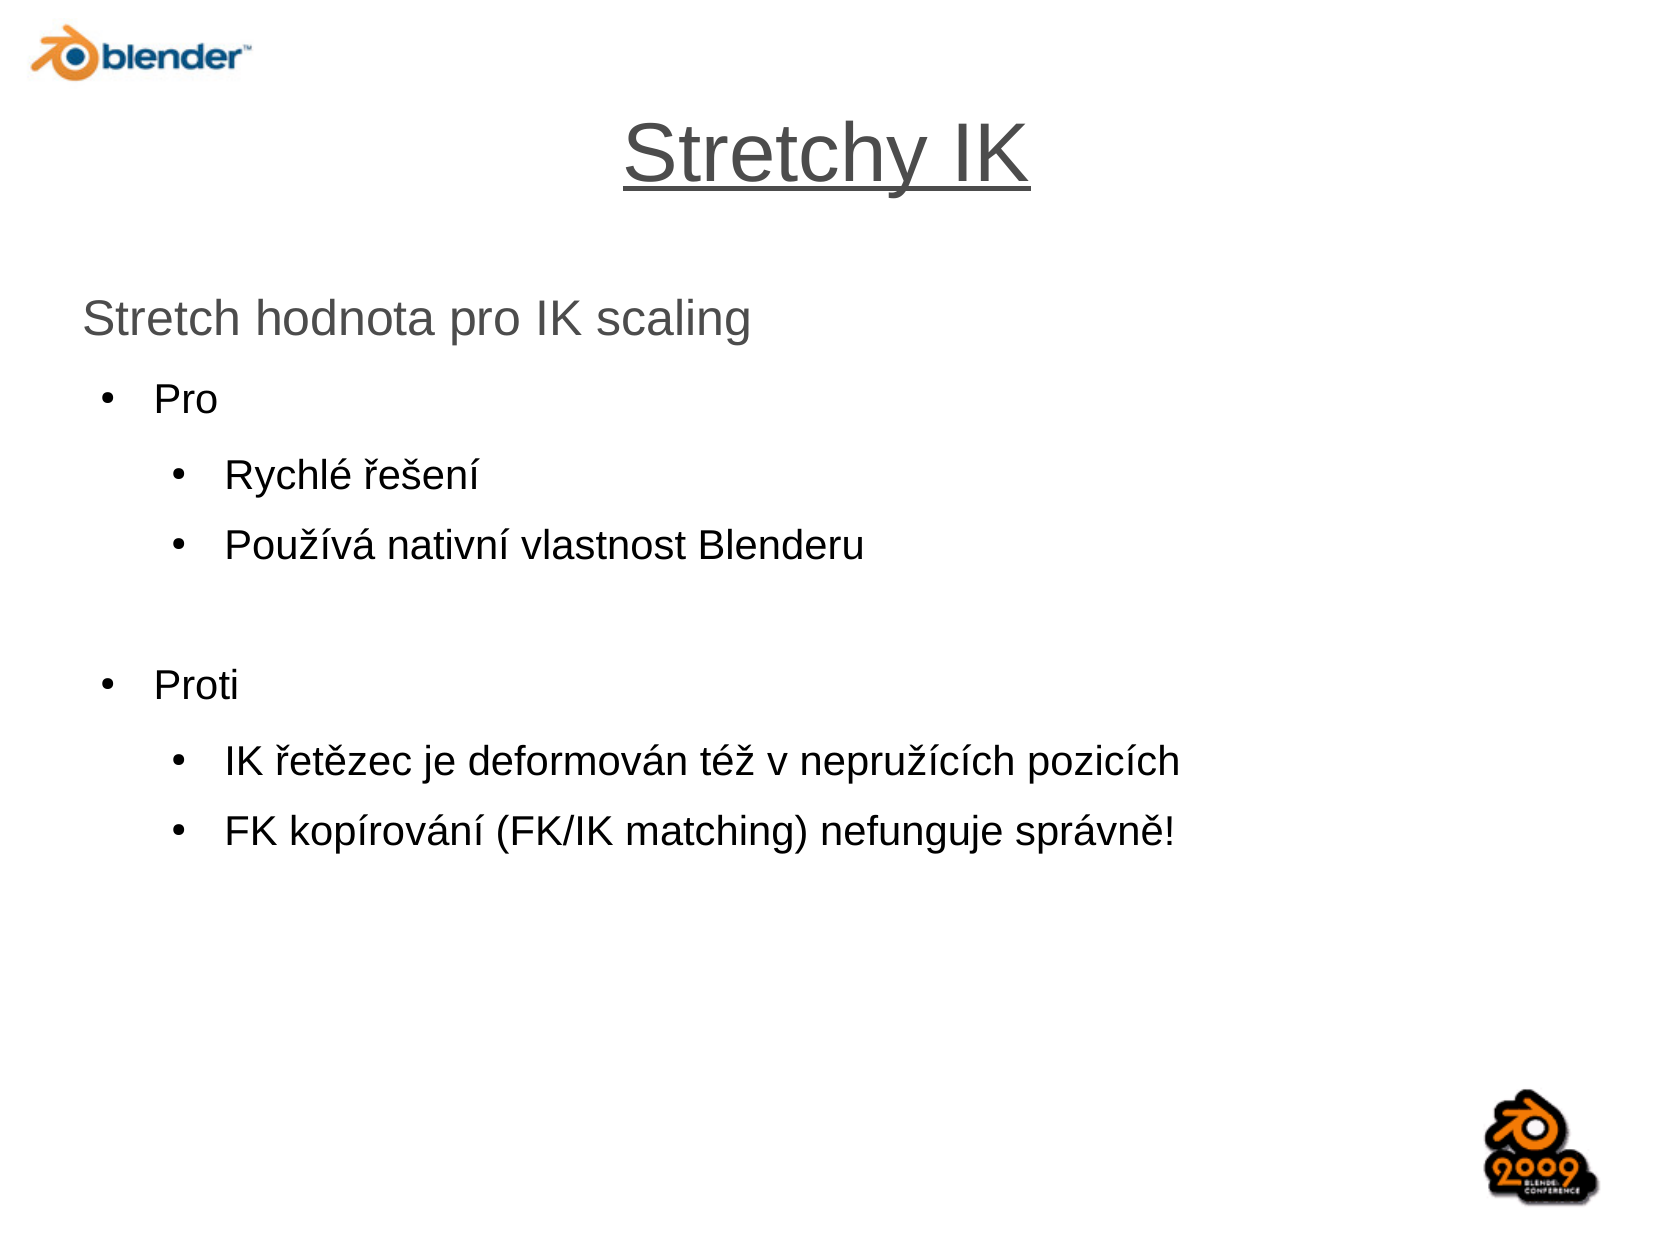

# Stretchy IK
Stretch hodnota pro IK scaling
Pro
Rychlé řešení
Používá nativní vlastnost Blenderu
Proti
IK řetězec je deformován též v nepružících pozicích
FK kopírování (FK/IK matching) nefunguje správně!